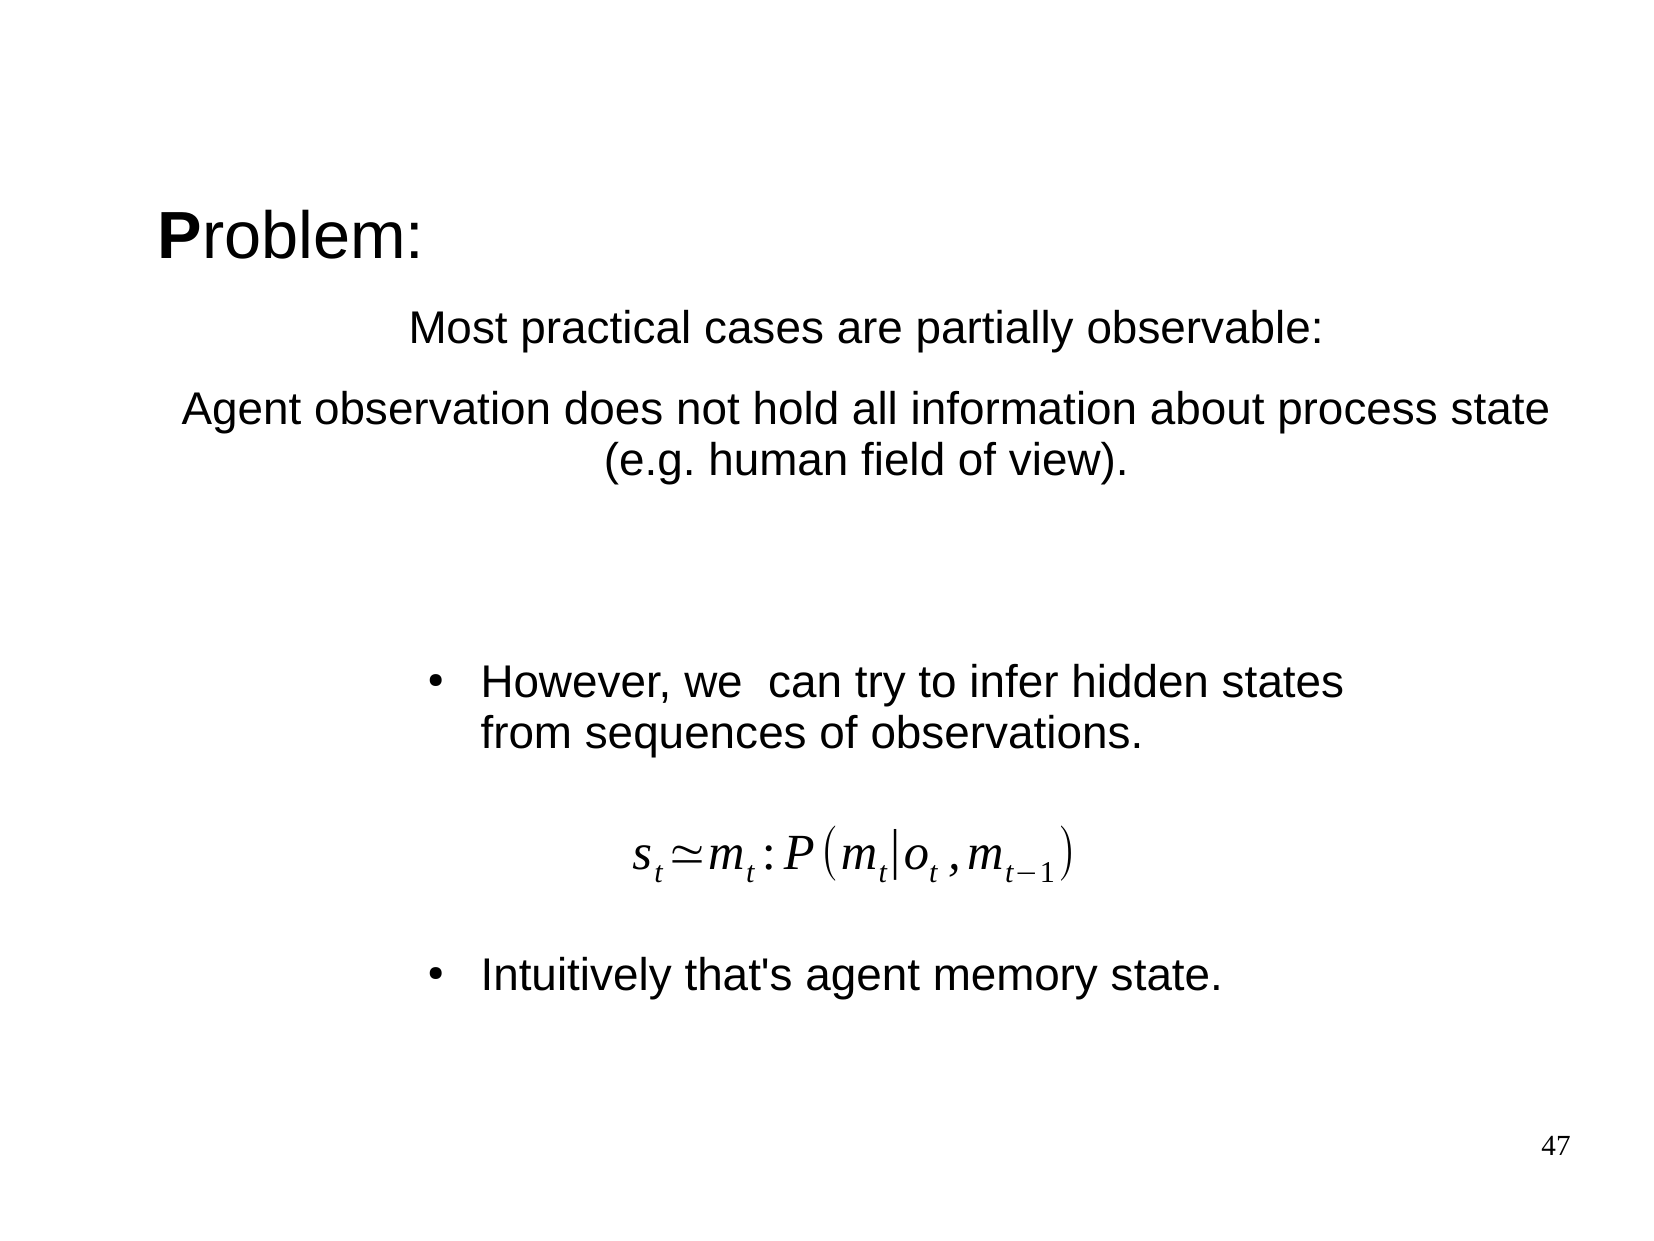

#
Problem:
Most practical cases are partially observable:
Agent observation does not hold all information about process state (e.g. human field of view).
However, we can try to infer hidden states from sequences of observations.
Intuitively that's agent memory state.
47